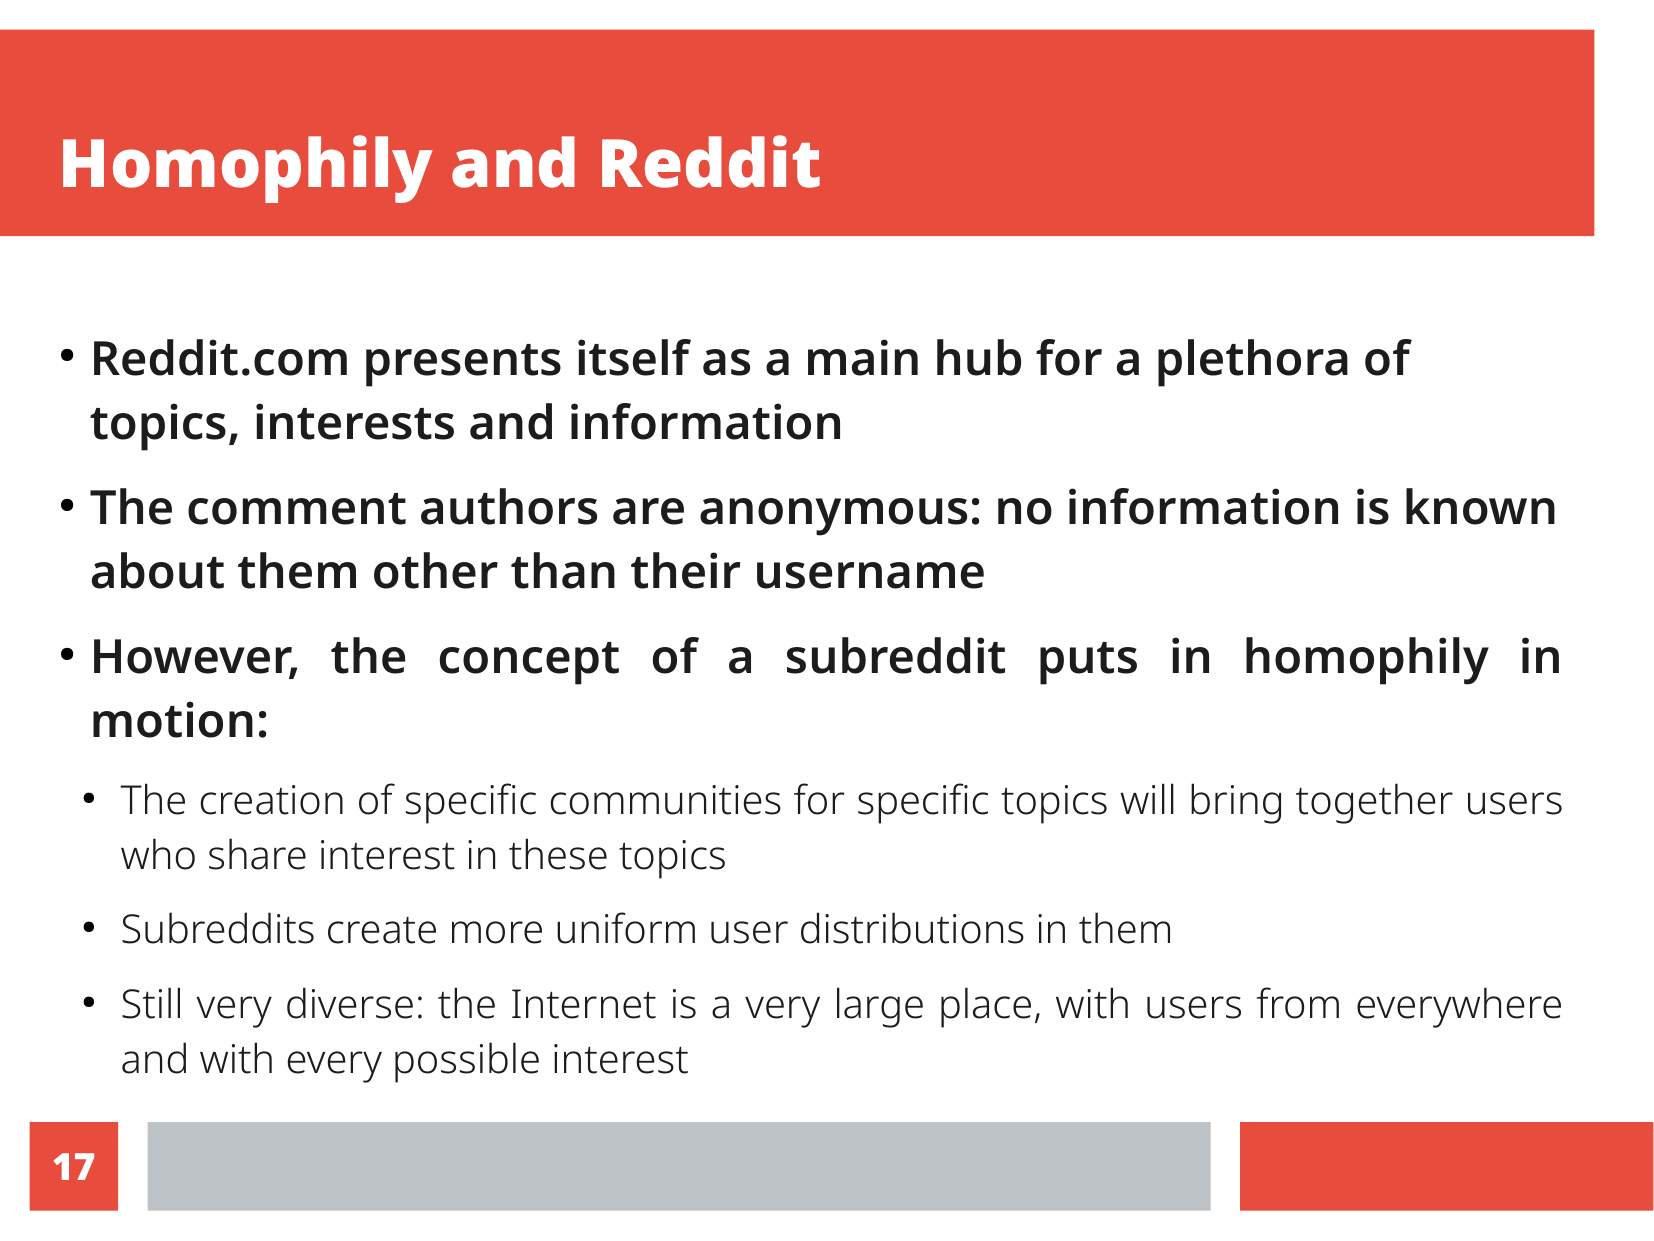

# Homophily and Reddit
Reddit.com presents itself as a main hub for a plethora of topics, interests and information
The comment authors are anonymous: no information is known about them other than their username
However, the concept of a subreddit puts in homophily in motion:
The creation of specific communities for specific topics will bring together users who share interest in these topics
Subreddits create more uniform user distributions in them
Still very diverse: the Internet is a very large place, with users from everywhere and with every possible interest
17